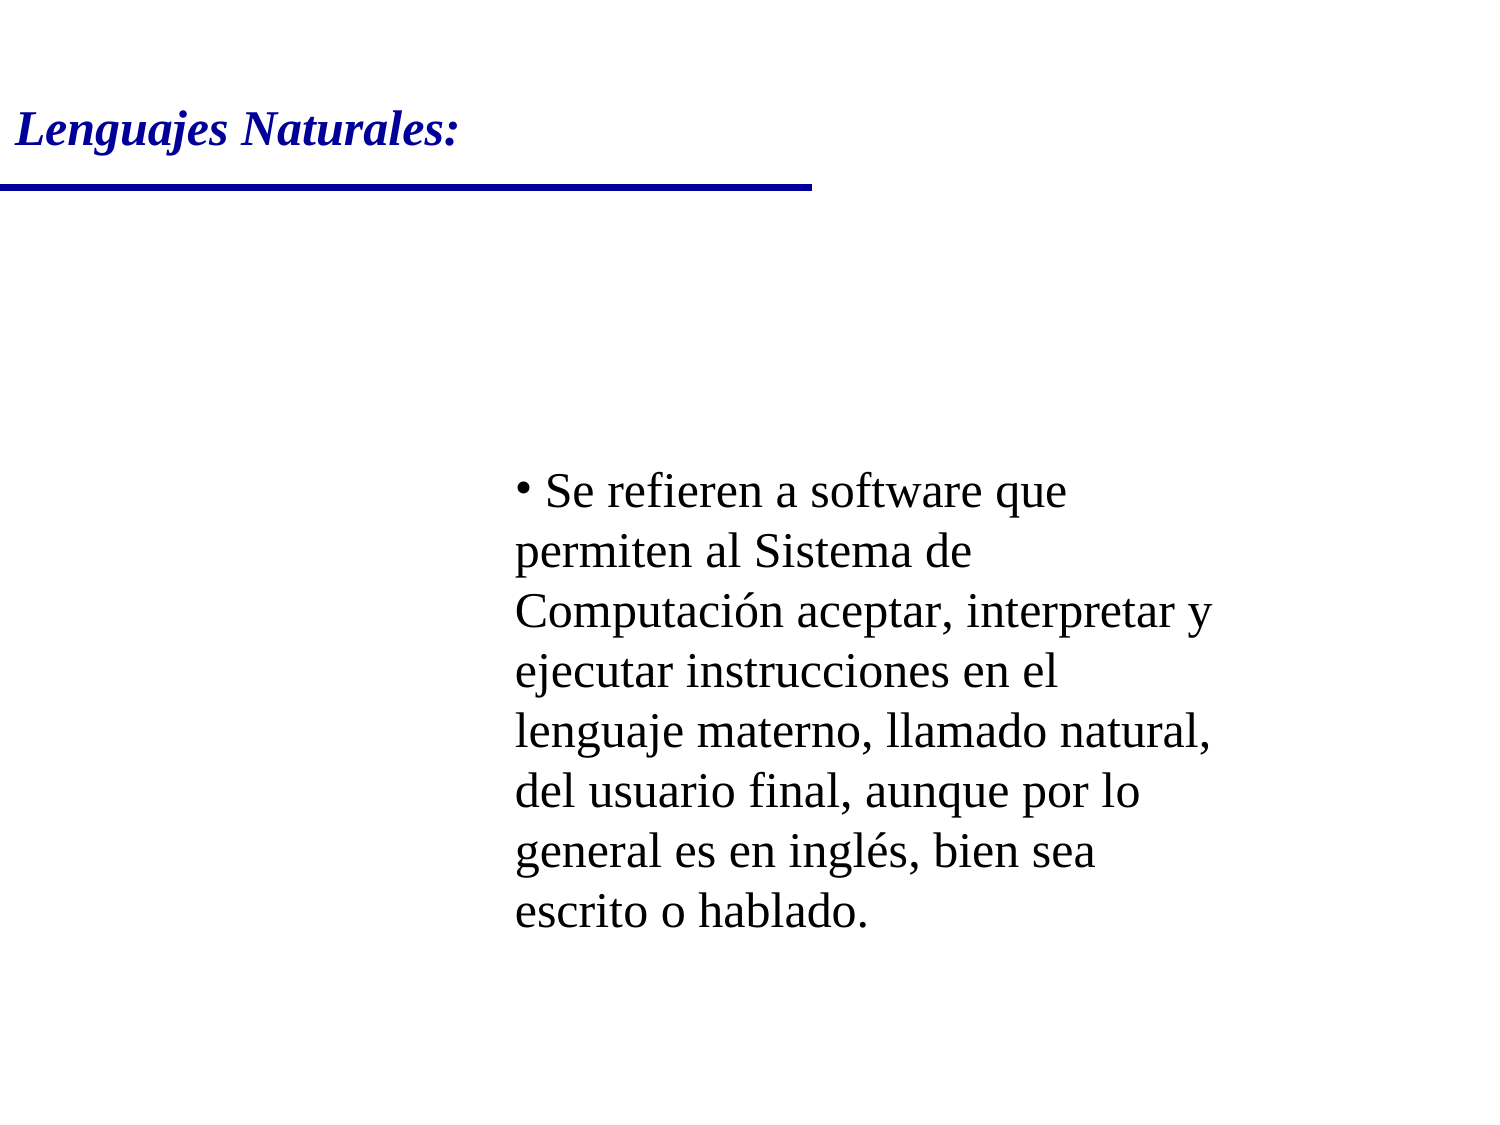

Lenguajes Naturales:
 Se refieren a software que permiten al Sistema de Computación aceptar, interpretar y ejecutar instrucciones en el lenguaje materno, llamado natural, del usuario final, aunque por lo general es en inglés, bien sea escrito o hablado.